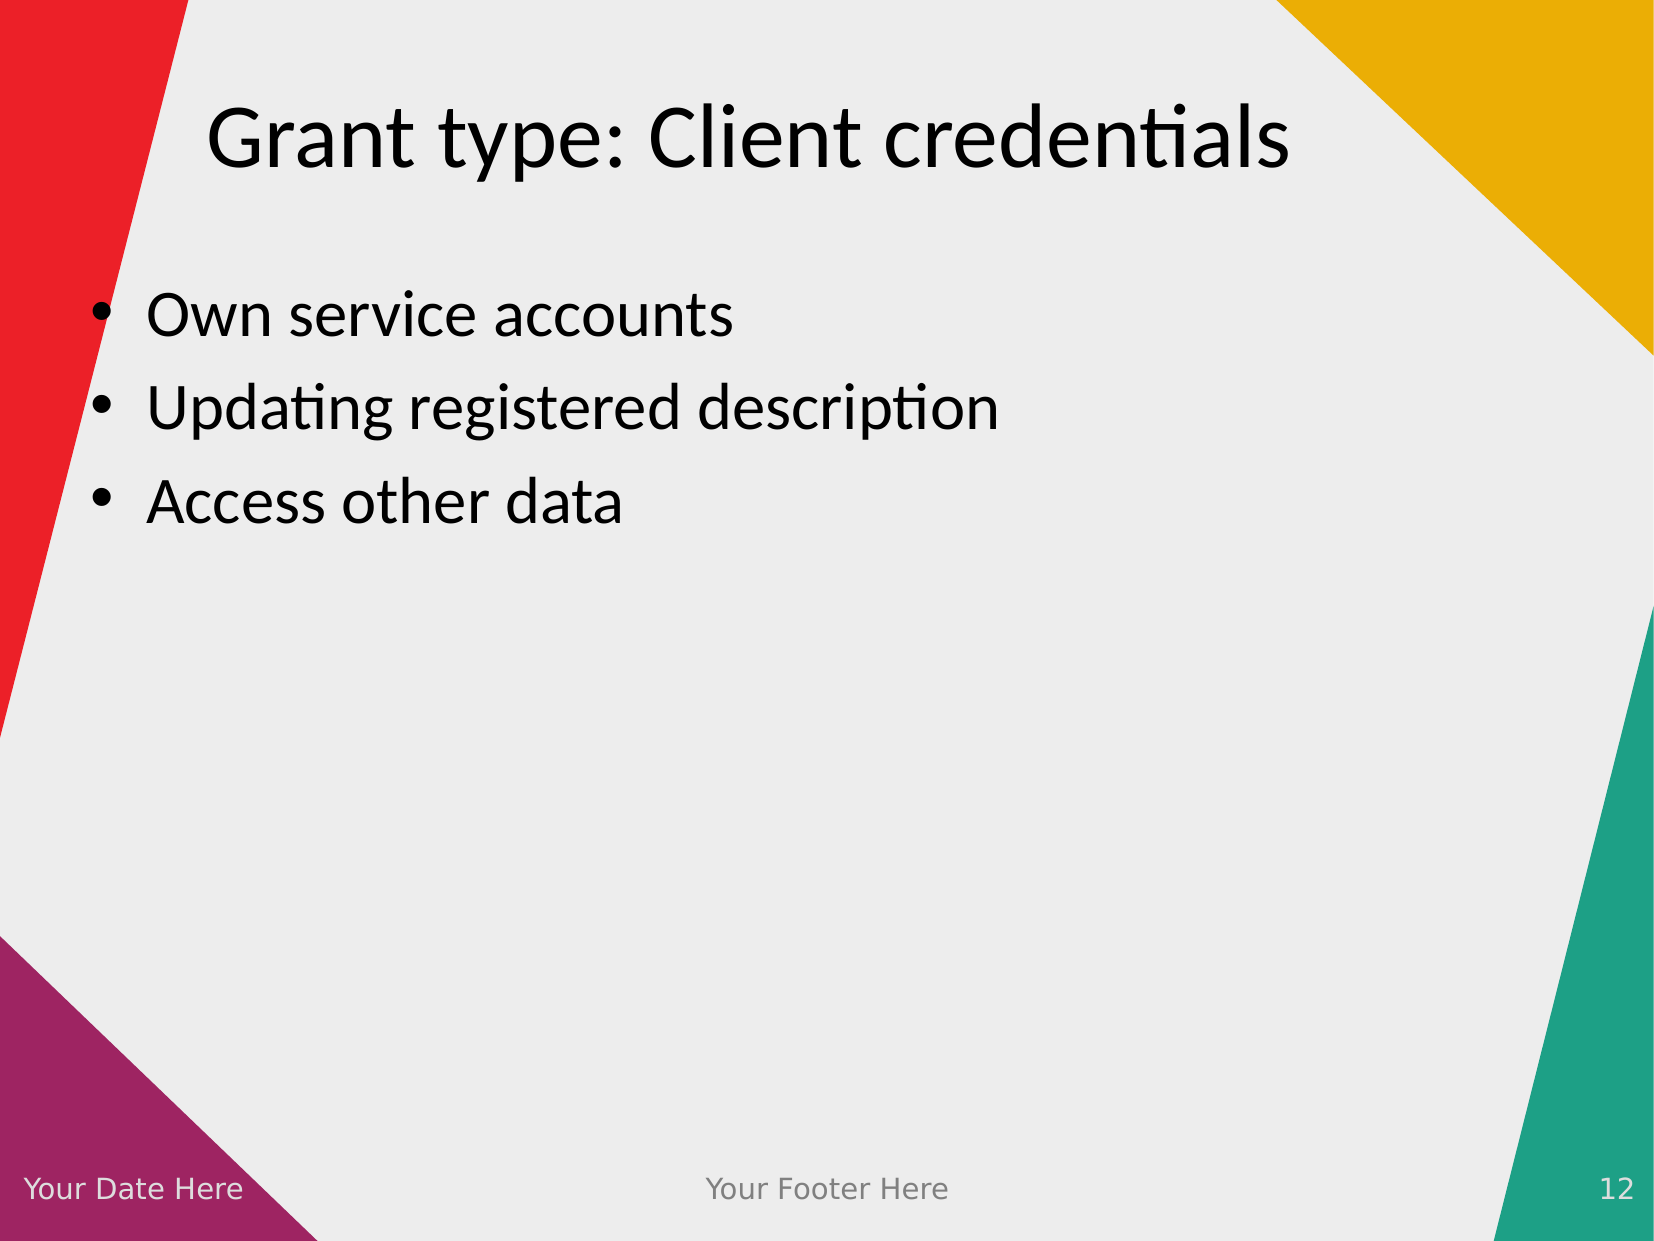

# Grant type: Client credentials
Own service accounts
Updating registered description
Access other data
Your Date Here
Your Footer Here
12